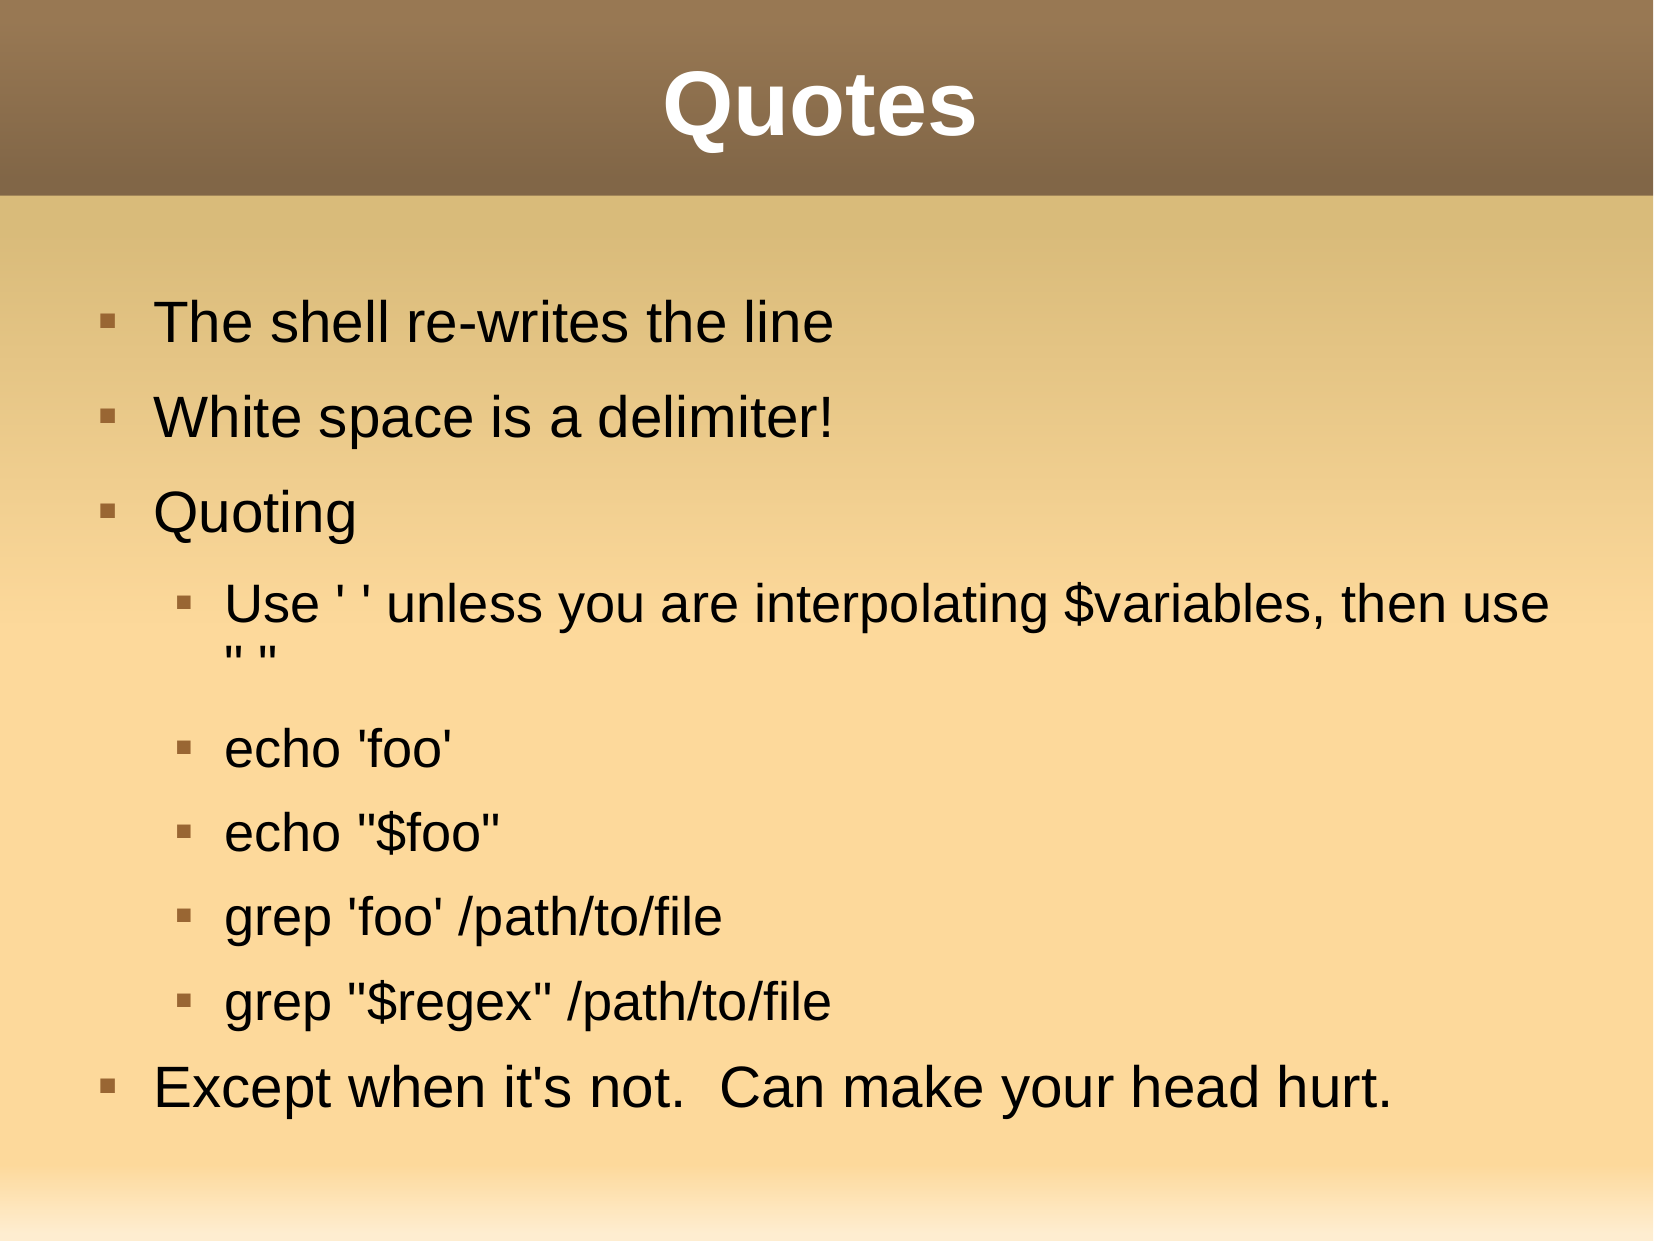

# Quotes
The shell re-writes the line
White space is a delimiter!
Quoting
Use ' ' unless you are interpolating $variables, then use " "
echo 'foo'
echo "$foo"
grep 'foo' /path/to/file
grep "$regex" /path/to/file
Except when it's not. Can make your head hurt.